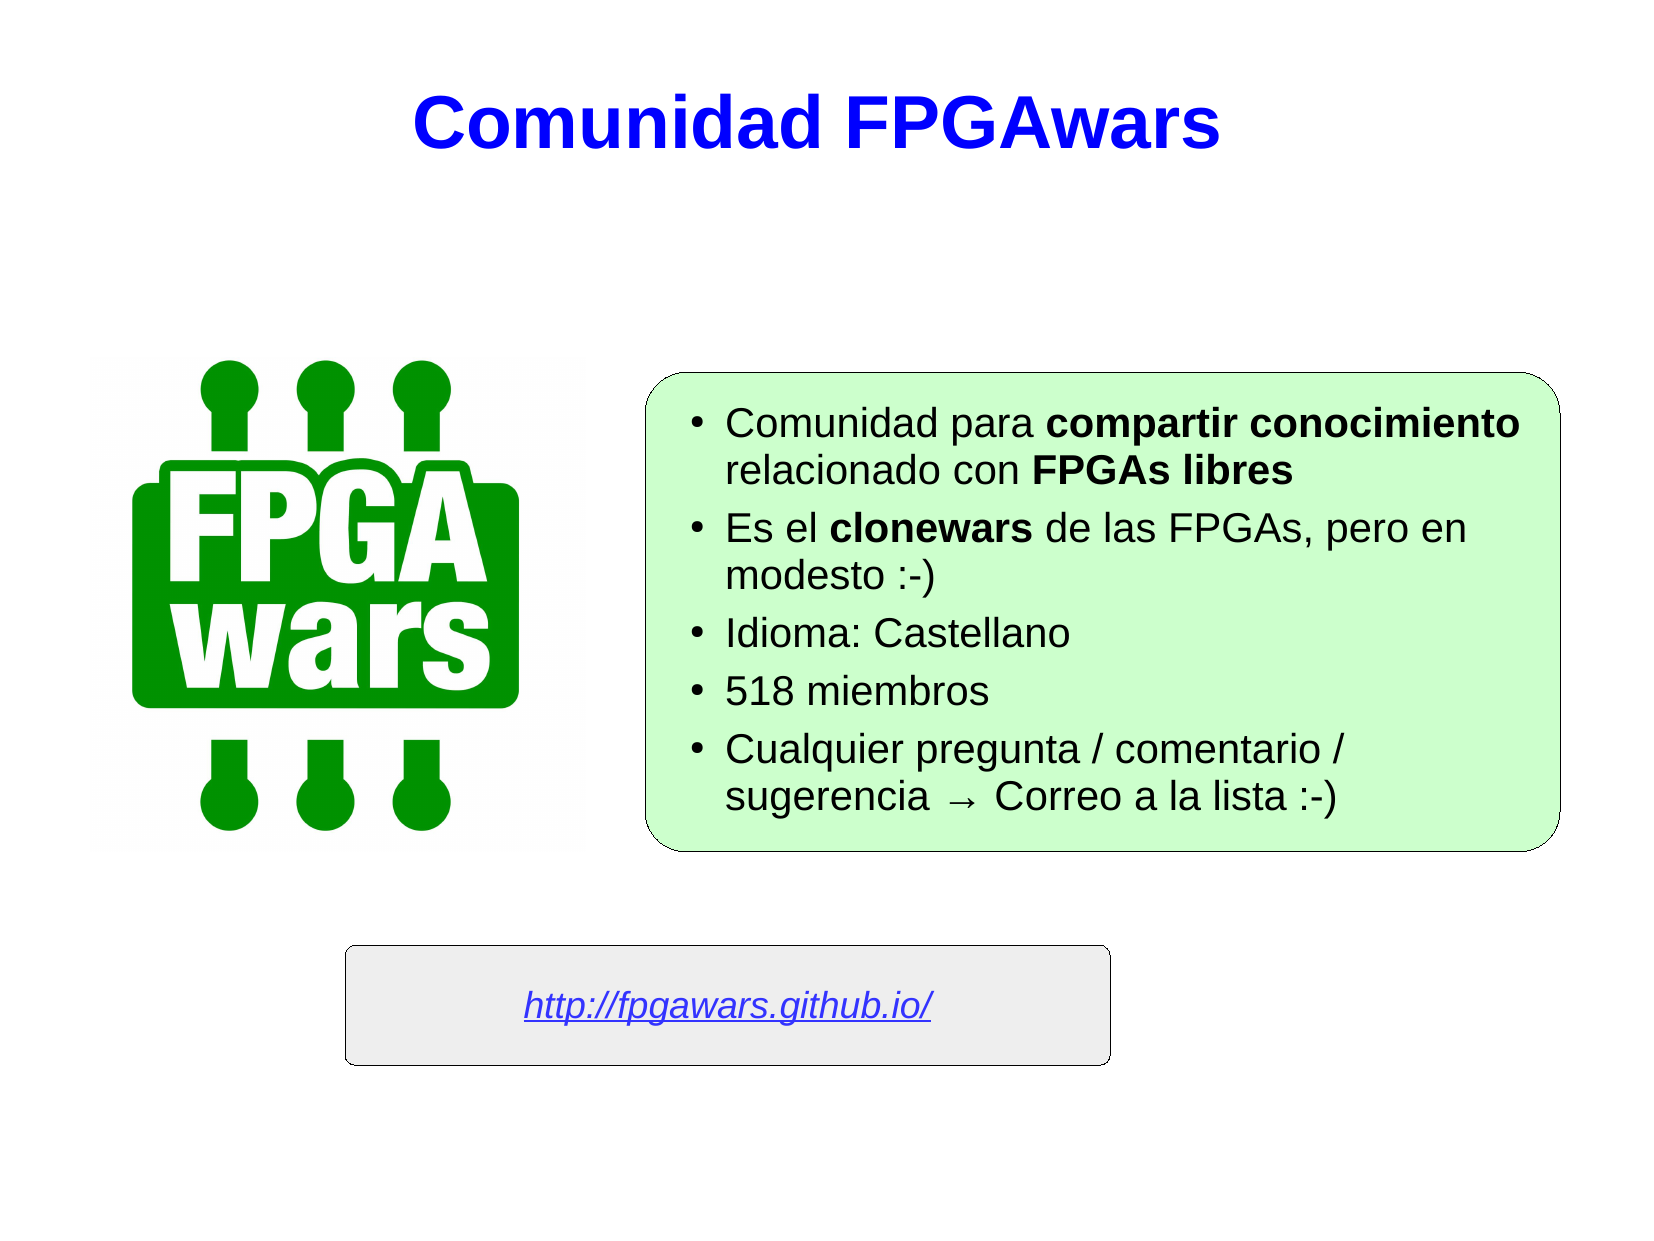

Comunidad FPGAwars
Comunidad para compartir conocimiento relacionado con FPGAs libres
Es el clonewars de las FPGAs, pero en modesto :-)
Idioma: Castellano
518 miembros
Cualquier pregunta / comentario / sugerencia → Correo a la lista :-)
http://fpgawars.github.io/